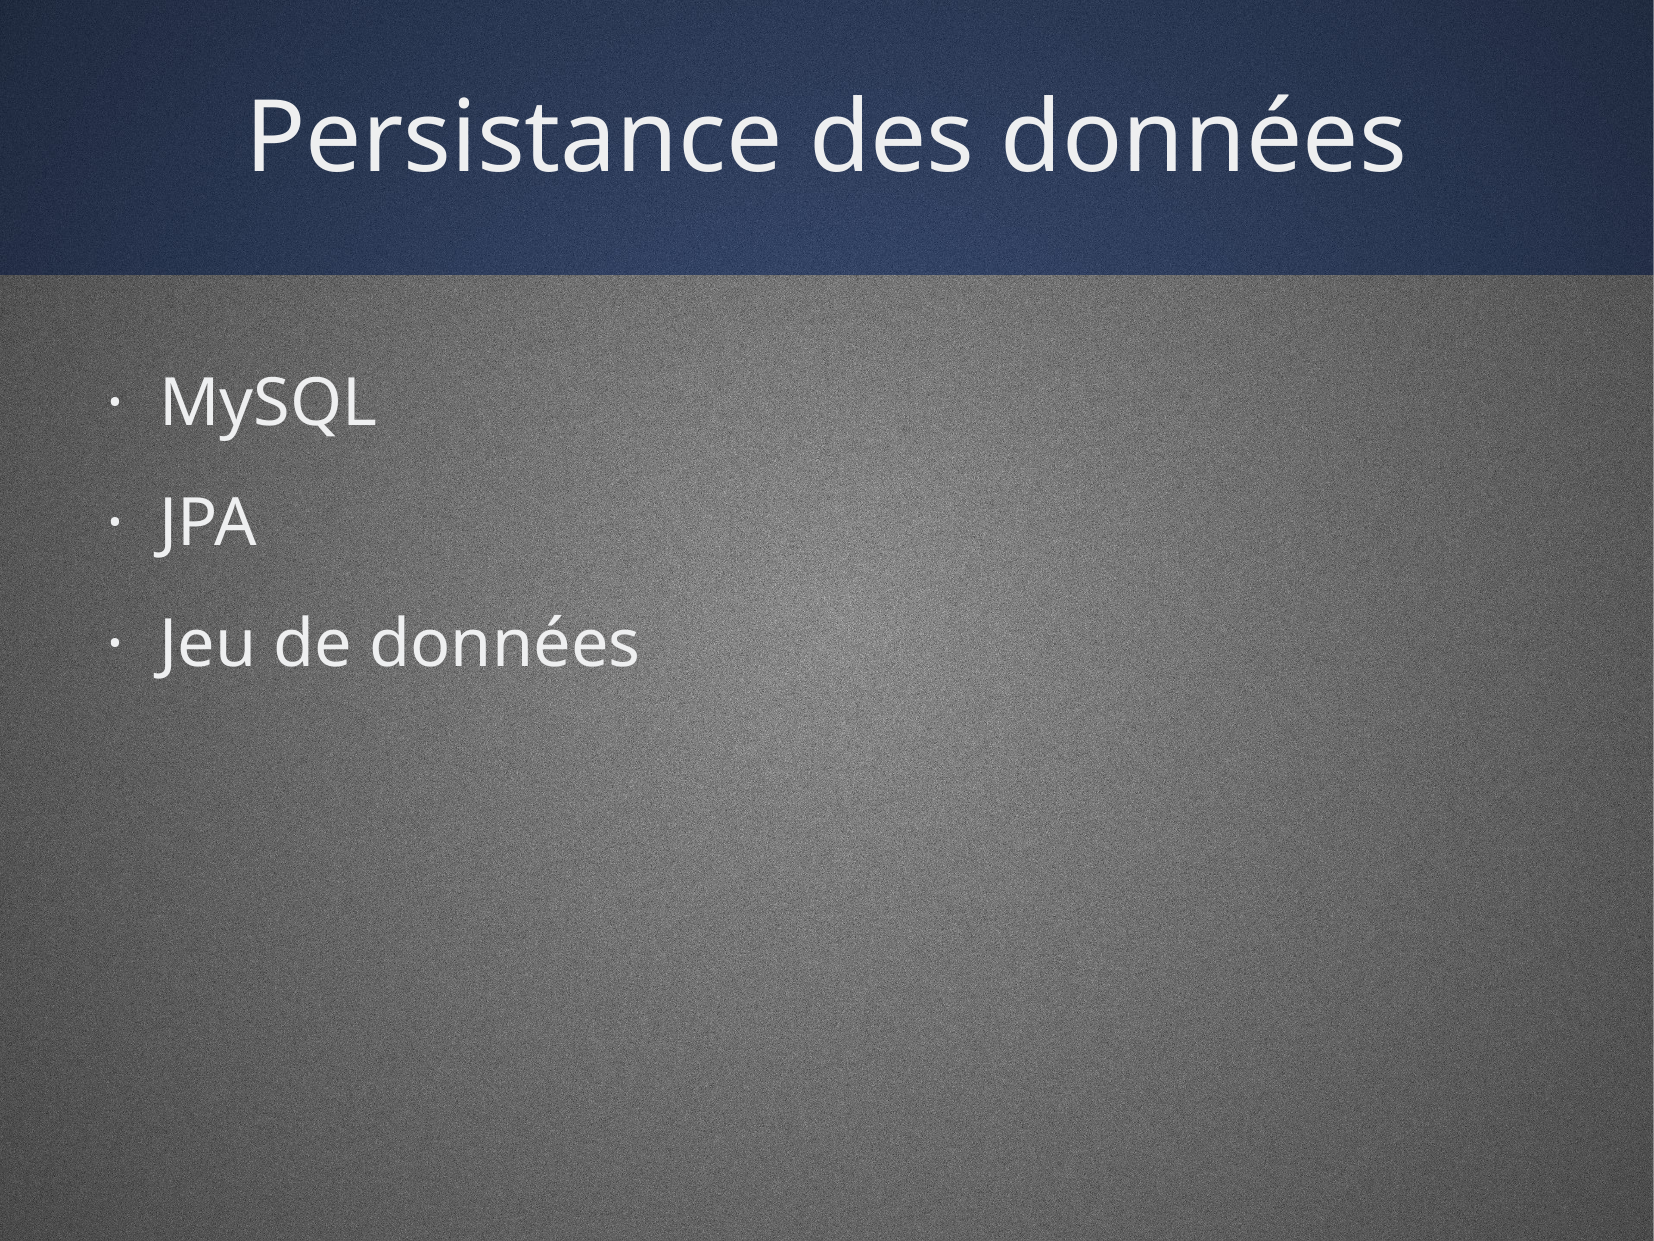

# Persistance des données
MySQL
JPA
Jeu de données